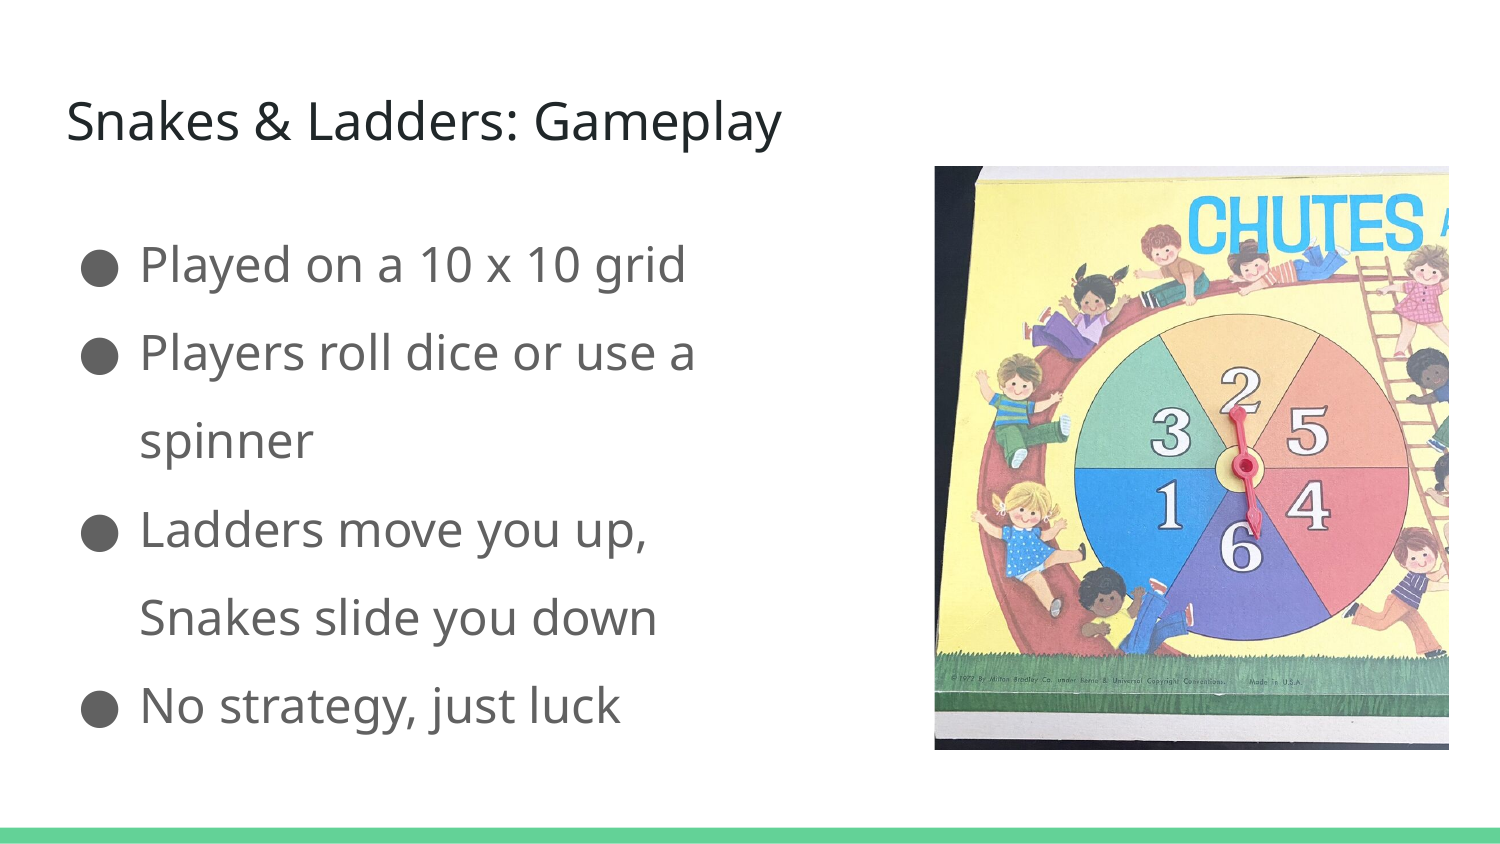

# Snakes & Ladders: Gameplay
Played on a 10 x 10 grid
Players roll dice or use a spinner
Ladders move you up, Snakes slide you down
No strategy, just luck